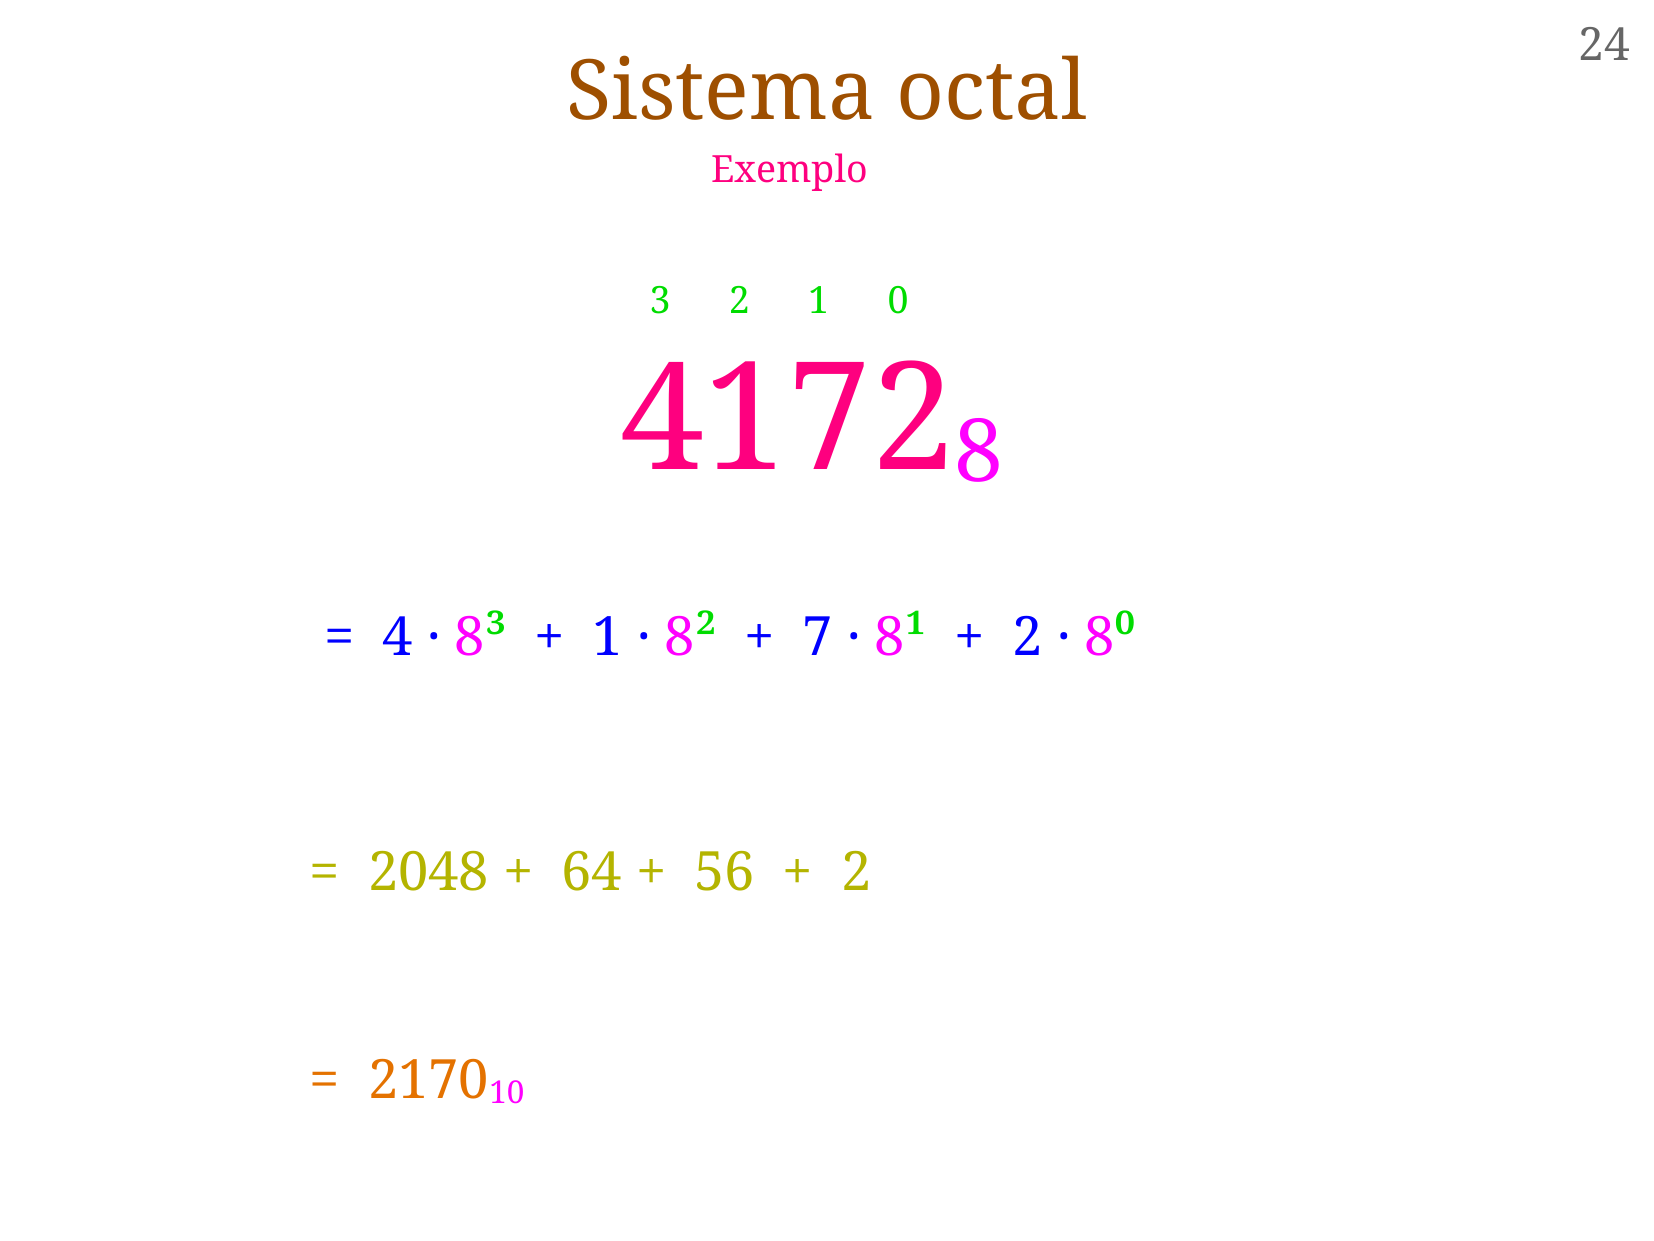

24
# Sistema octal
Exemplo
3 2 1 0
41728
= 4 · 8³ + 1 · 8² + 7 · 8¹ + 2 · 8⁰
= 2048 + 64 + 56 + 2
= 217010